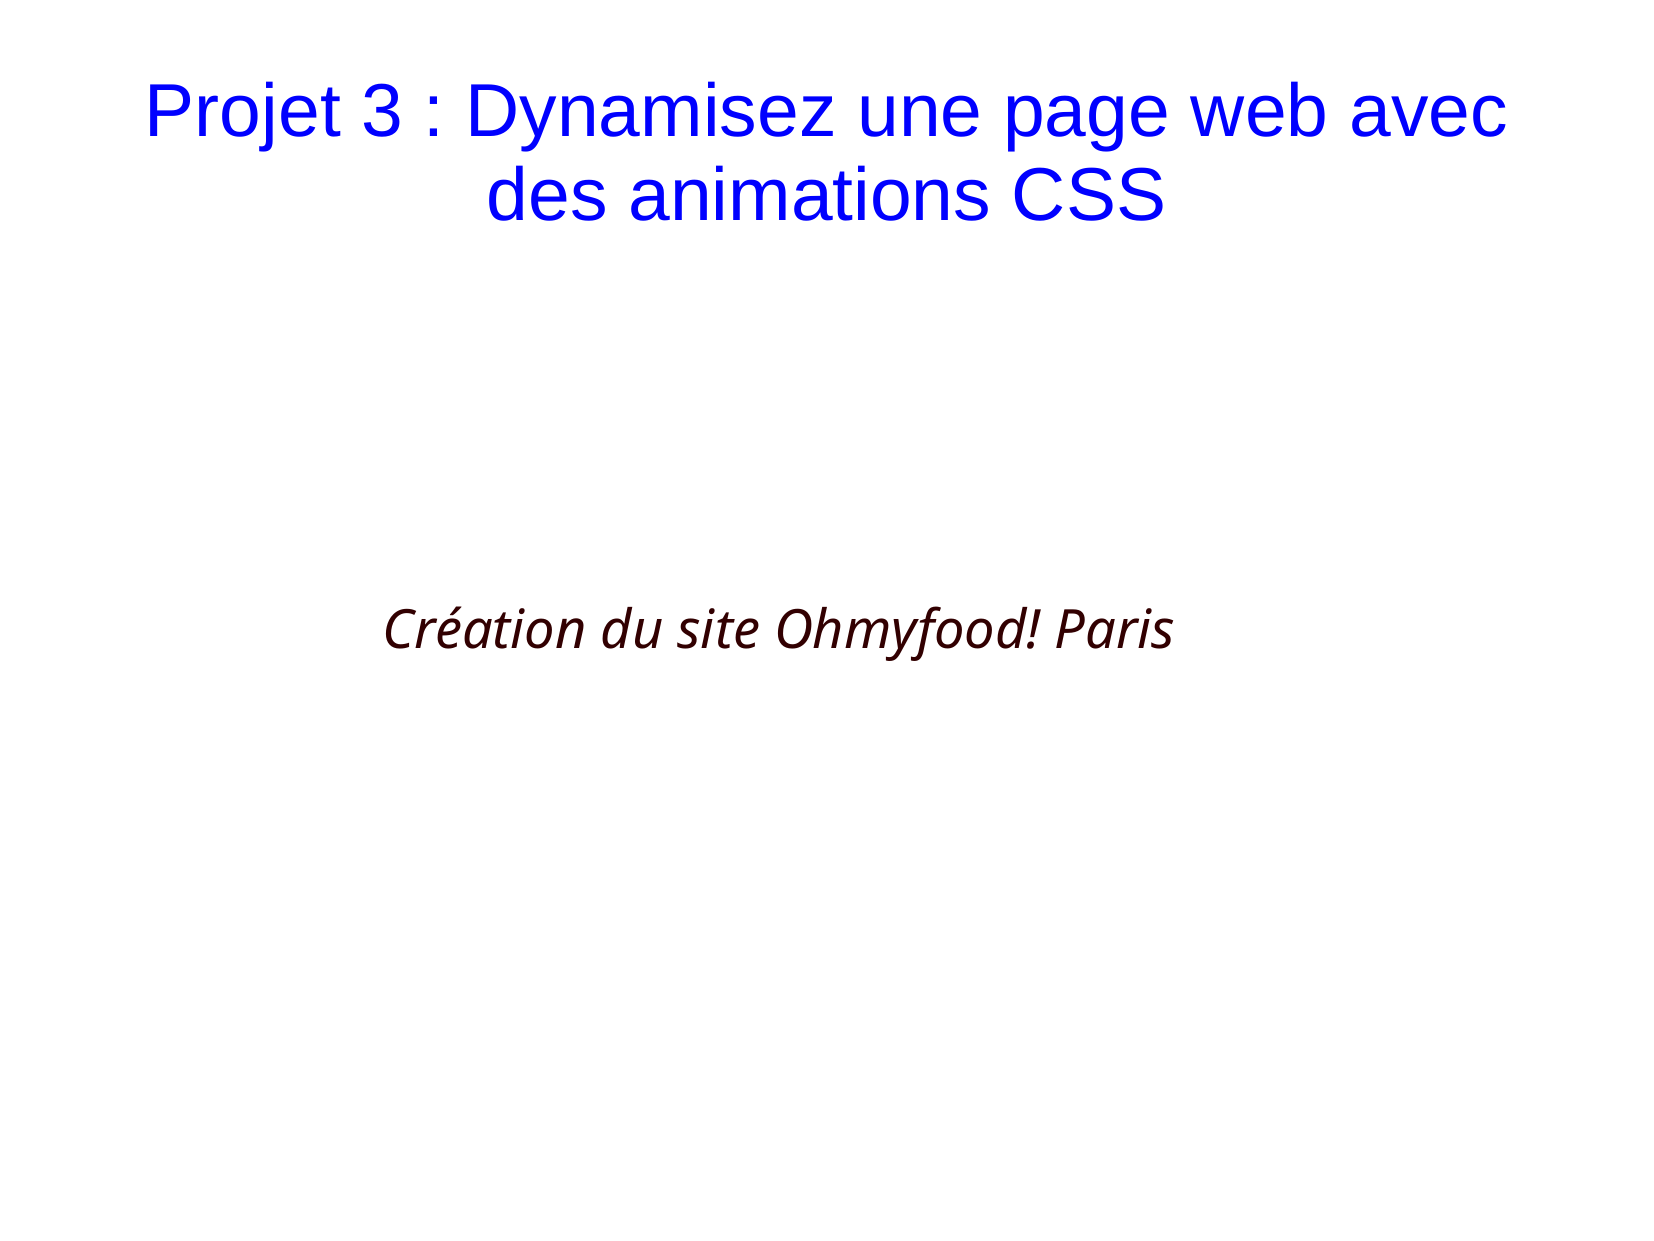

# Projet 3 : Dynamisez une page web avec des animations CSS
Création du site Ohmyfood! Paris